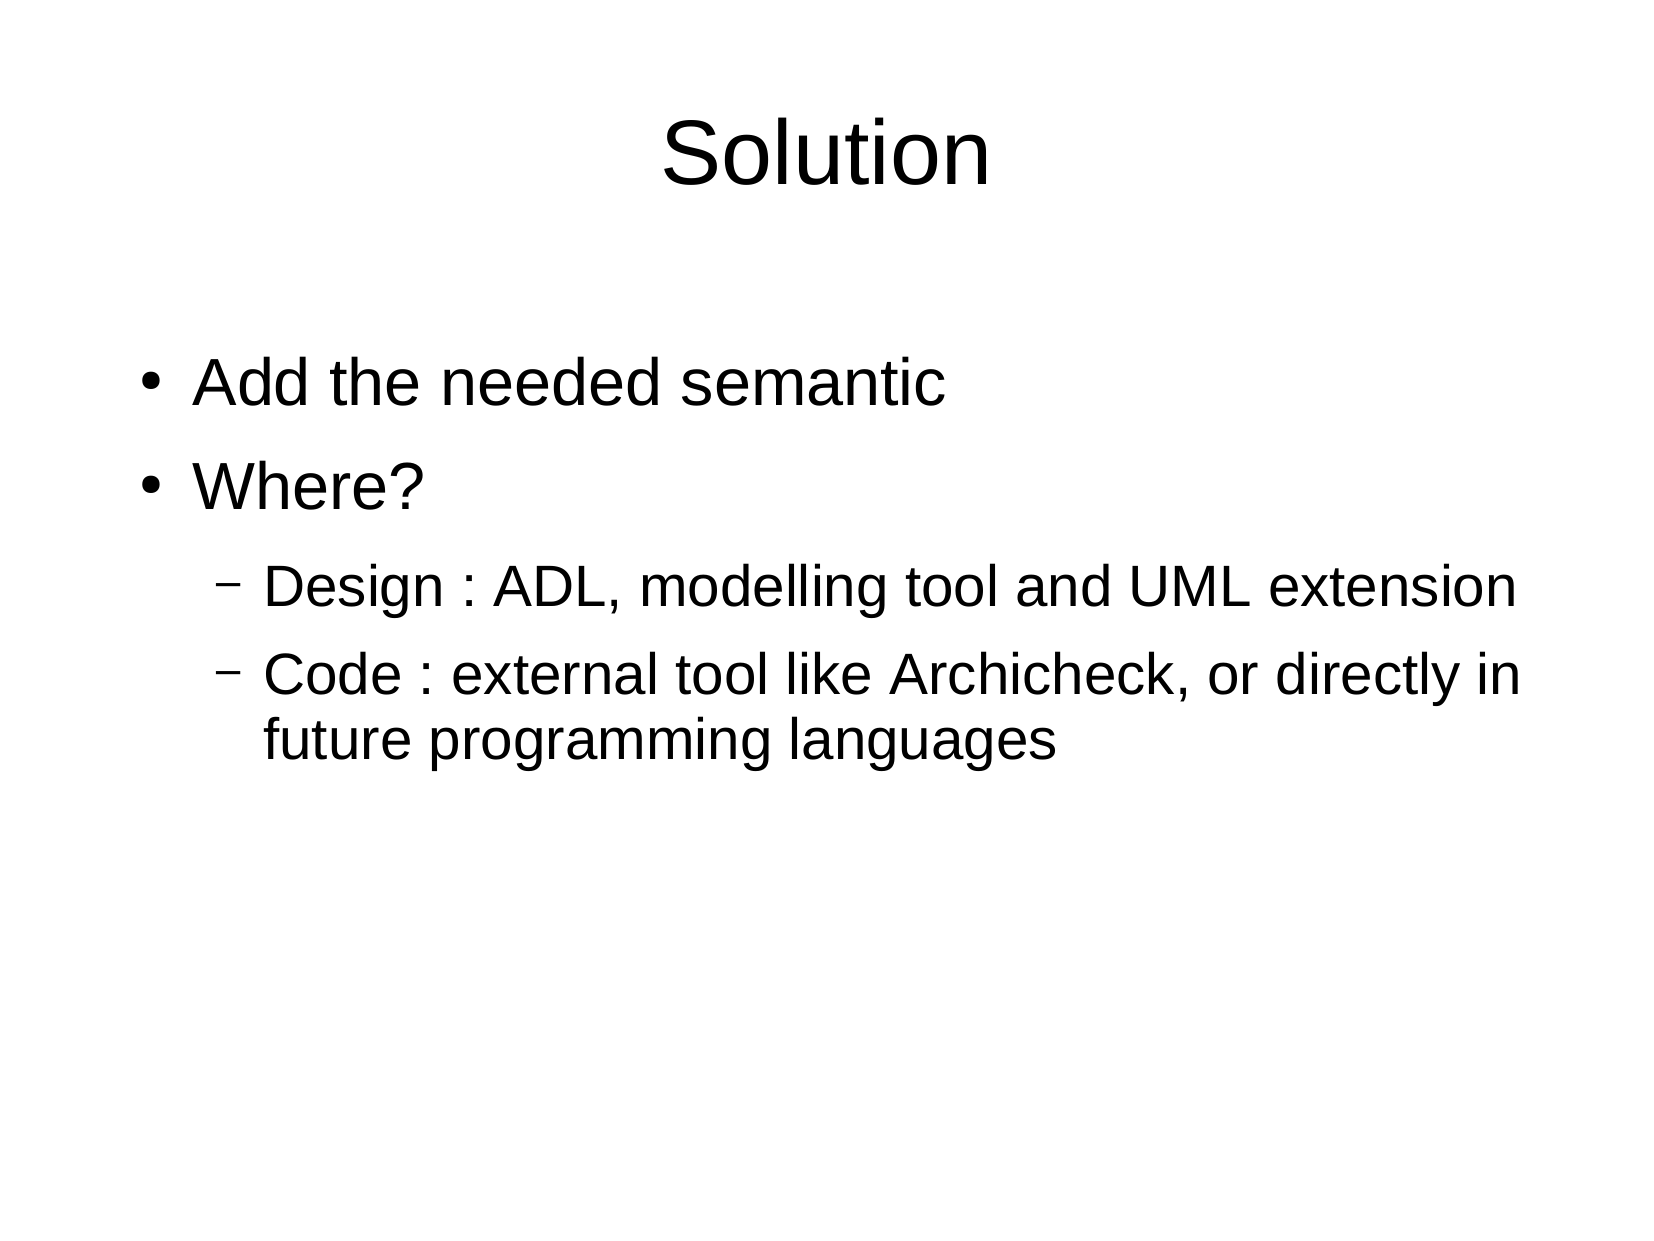

# Solution
Add the needed semantic
Where?
Design : ADL, modelling tool and UML extension
Code : external tool like Archicheck, or directly in future programming languages